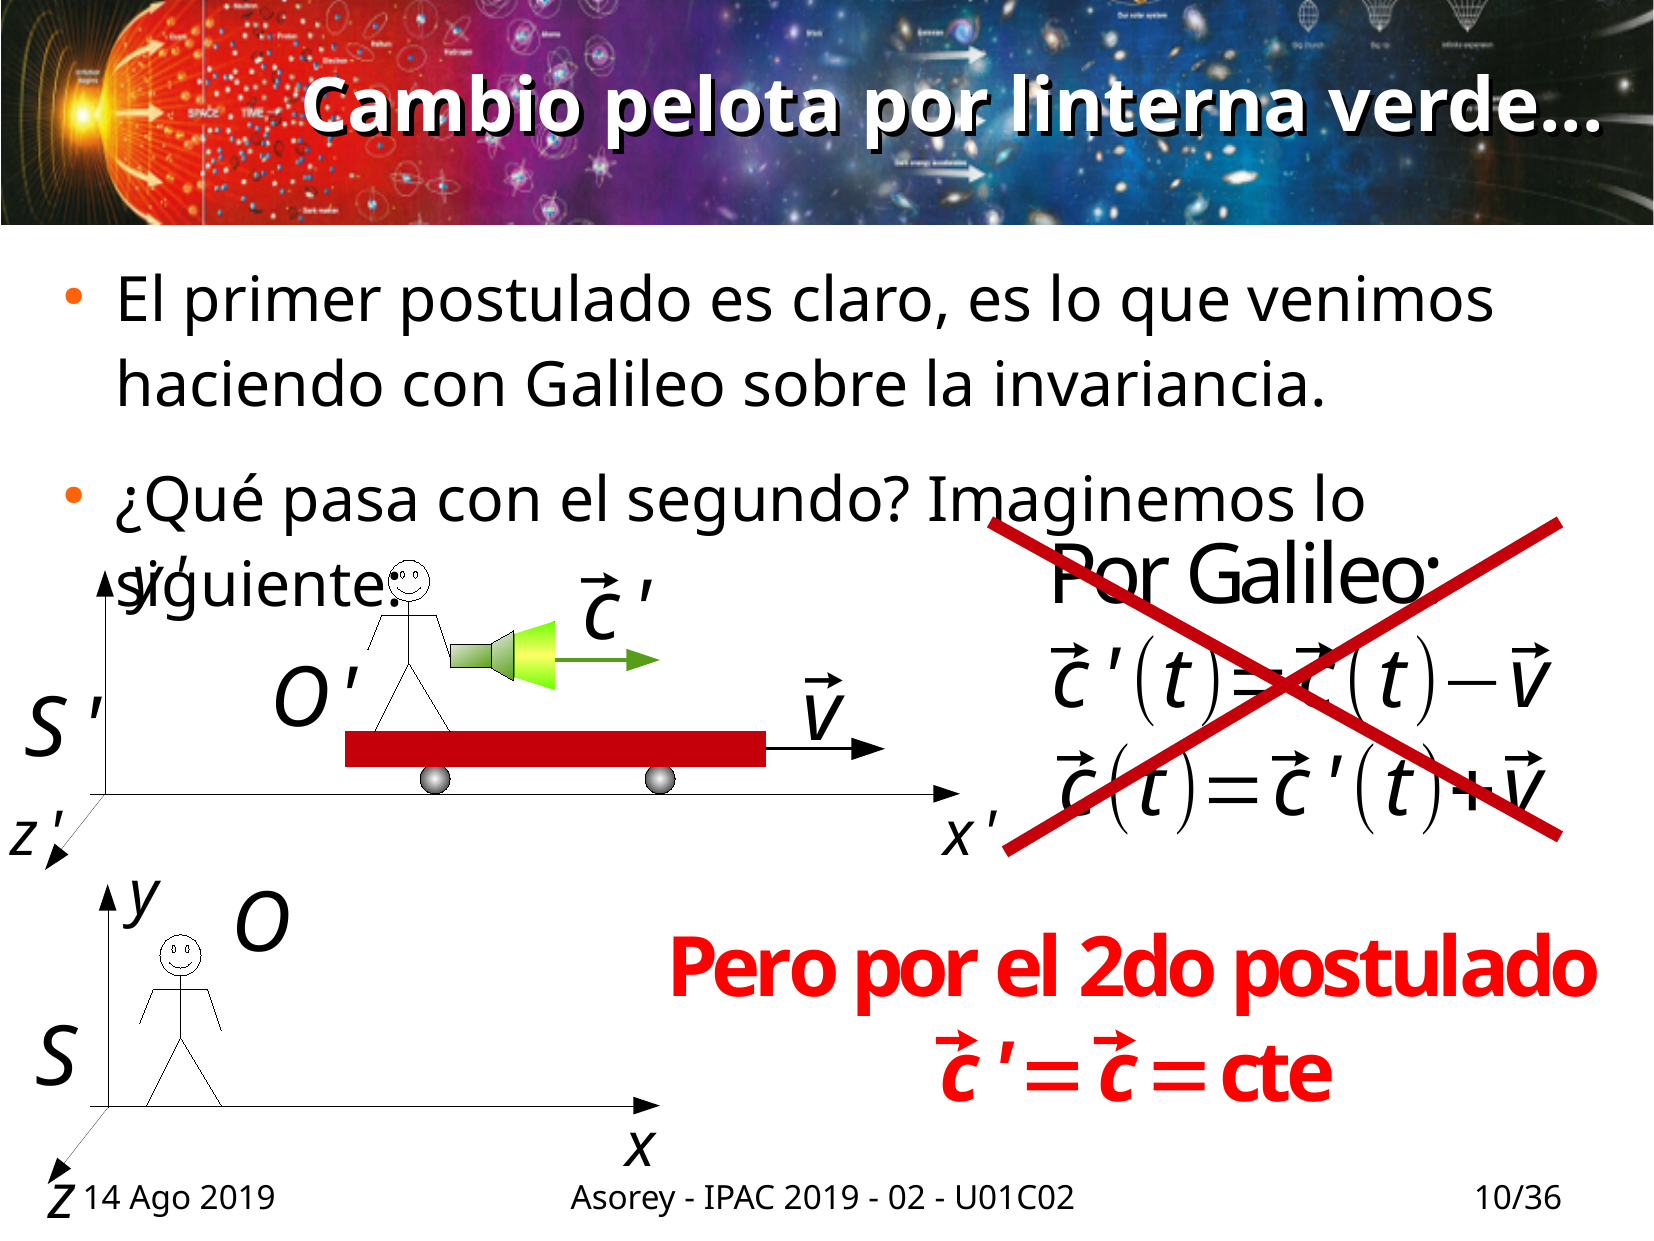

# Cambio pelota por linterna verde...
El primer postulado es claro, es lo que venimos haciendo con Galileo sobre la invariancia.
¿Qué pasa con el segundo? Imaginemos lo siguiente:
14 Ago 2019
Asorey - IPAC 2019 - 02 - U01C02
10